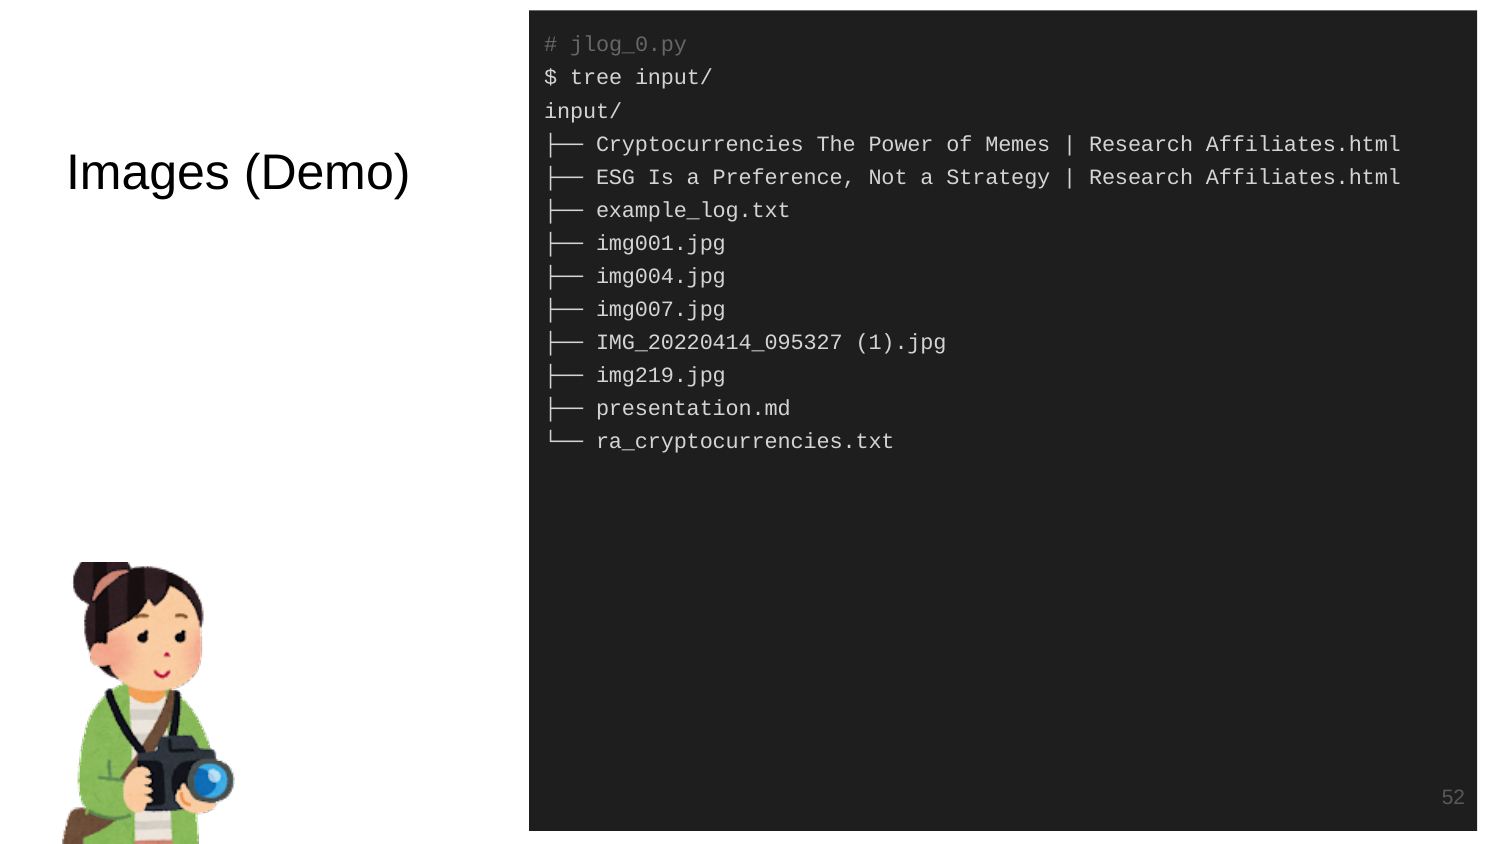

# jlog_0.py
$ tree input/
input/
├── Cryptocurrencies The Power of Memes | Research Affiliates.html
├── ESG Is a Preference, Not a Strategy | Research Affiliates.html
├── example_log.txt
├── img001.jpg
├── img004.jpg
├── img007.jpg
├── IMG_20220414_095327 (1).jpg
├── img219.jpg
├── presentation.md
└── ra_cryptocurrencies.txt
# Images (Demo)